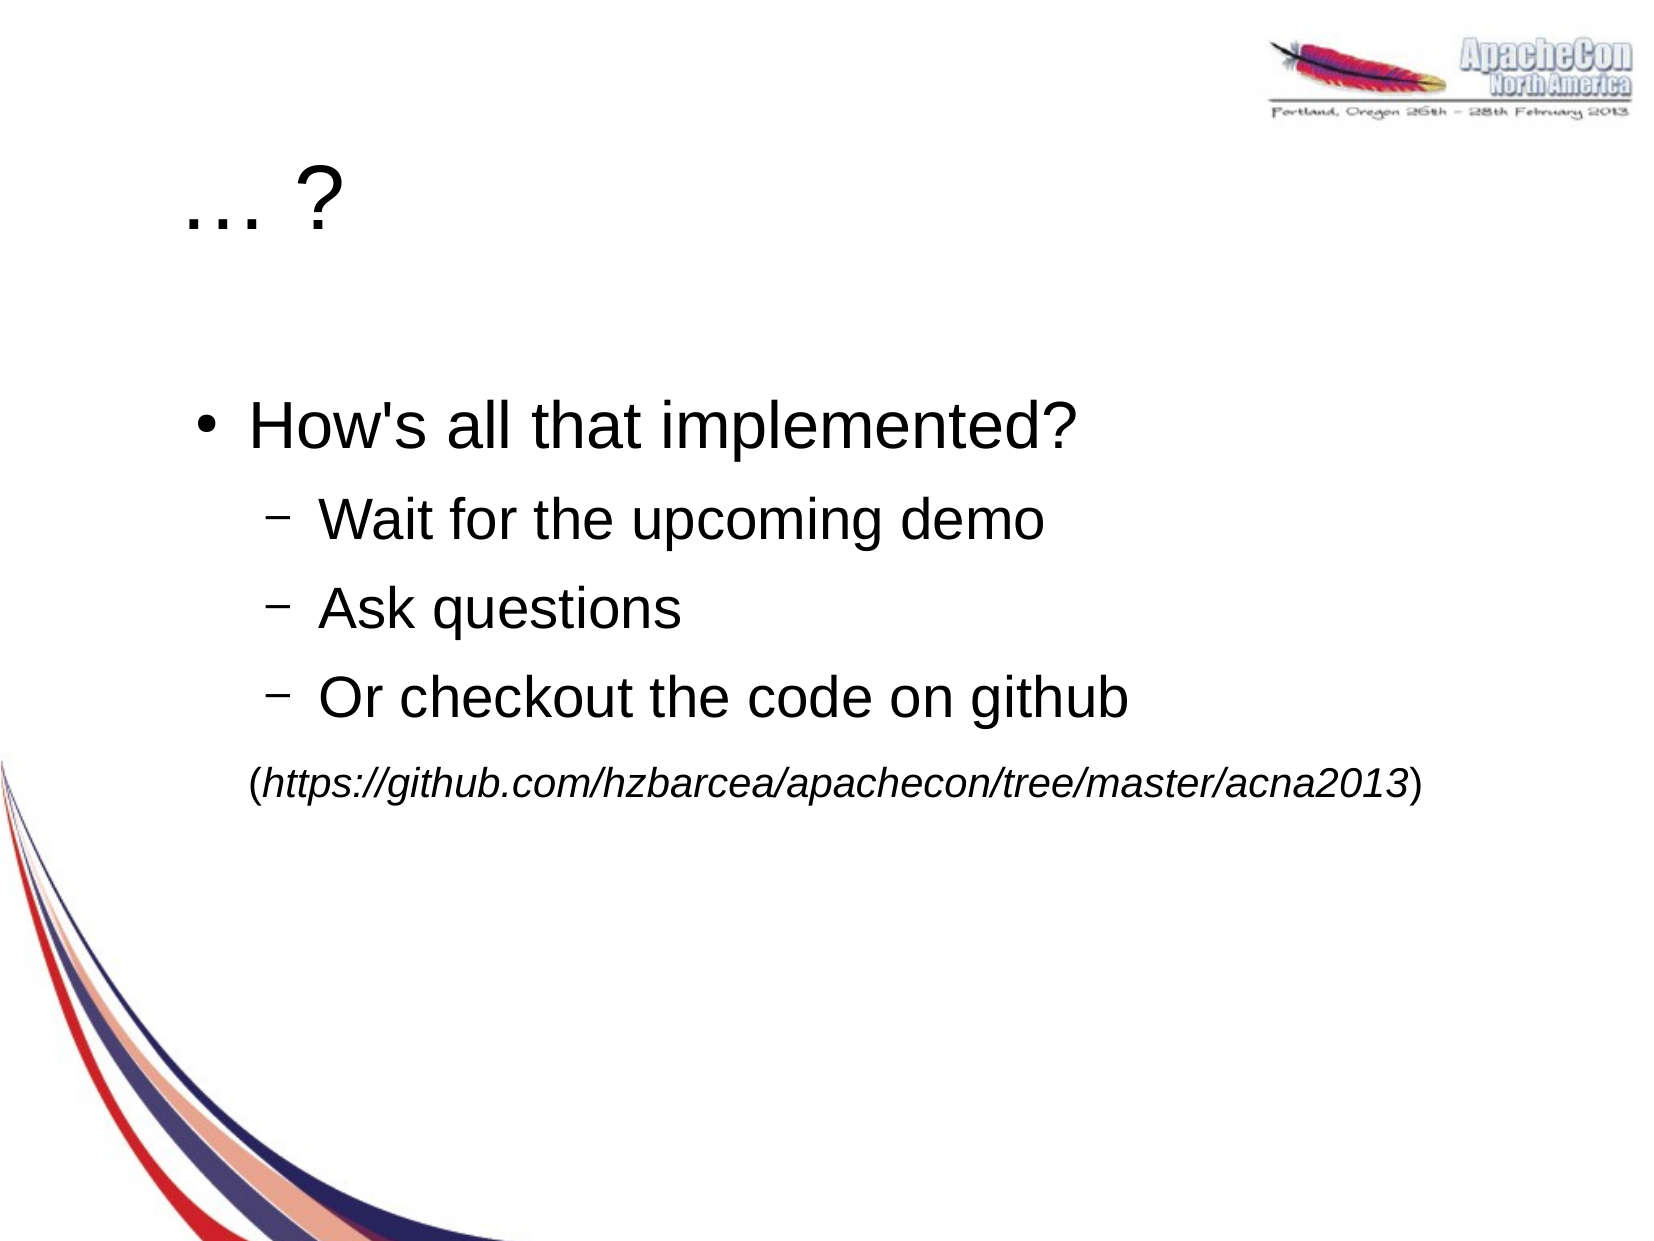

# … ?
How's all that implemented?
Wait for the upcoming demo
Ask questions
Or checkout the code on github
(https://github.com/hzbarcea/apachecon/tree/master/acna2013)